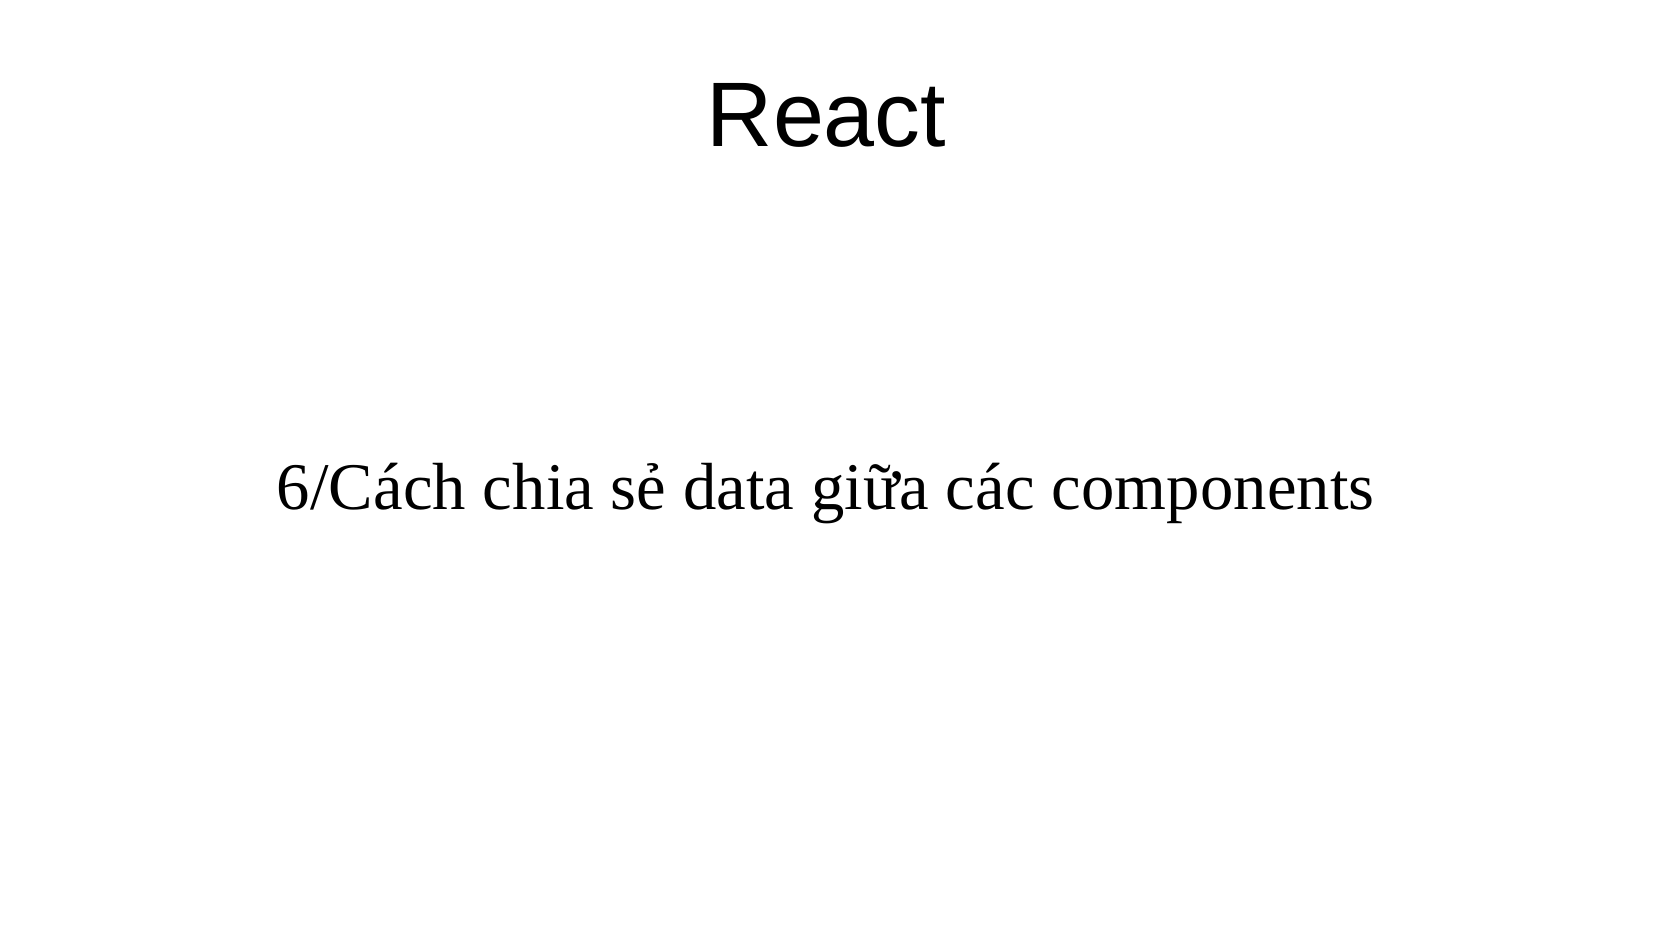

# React
6/Cách chia sẻ data giữa các components